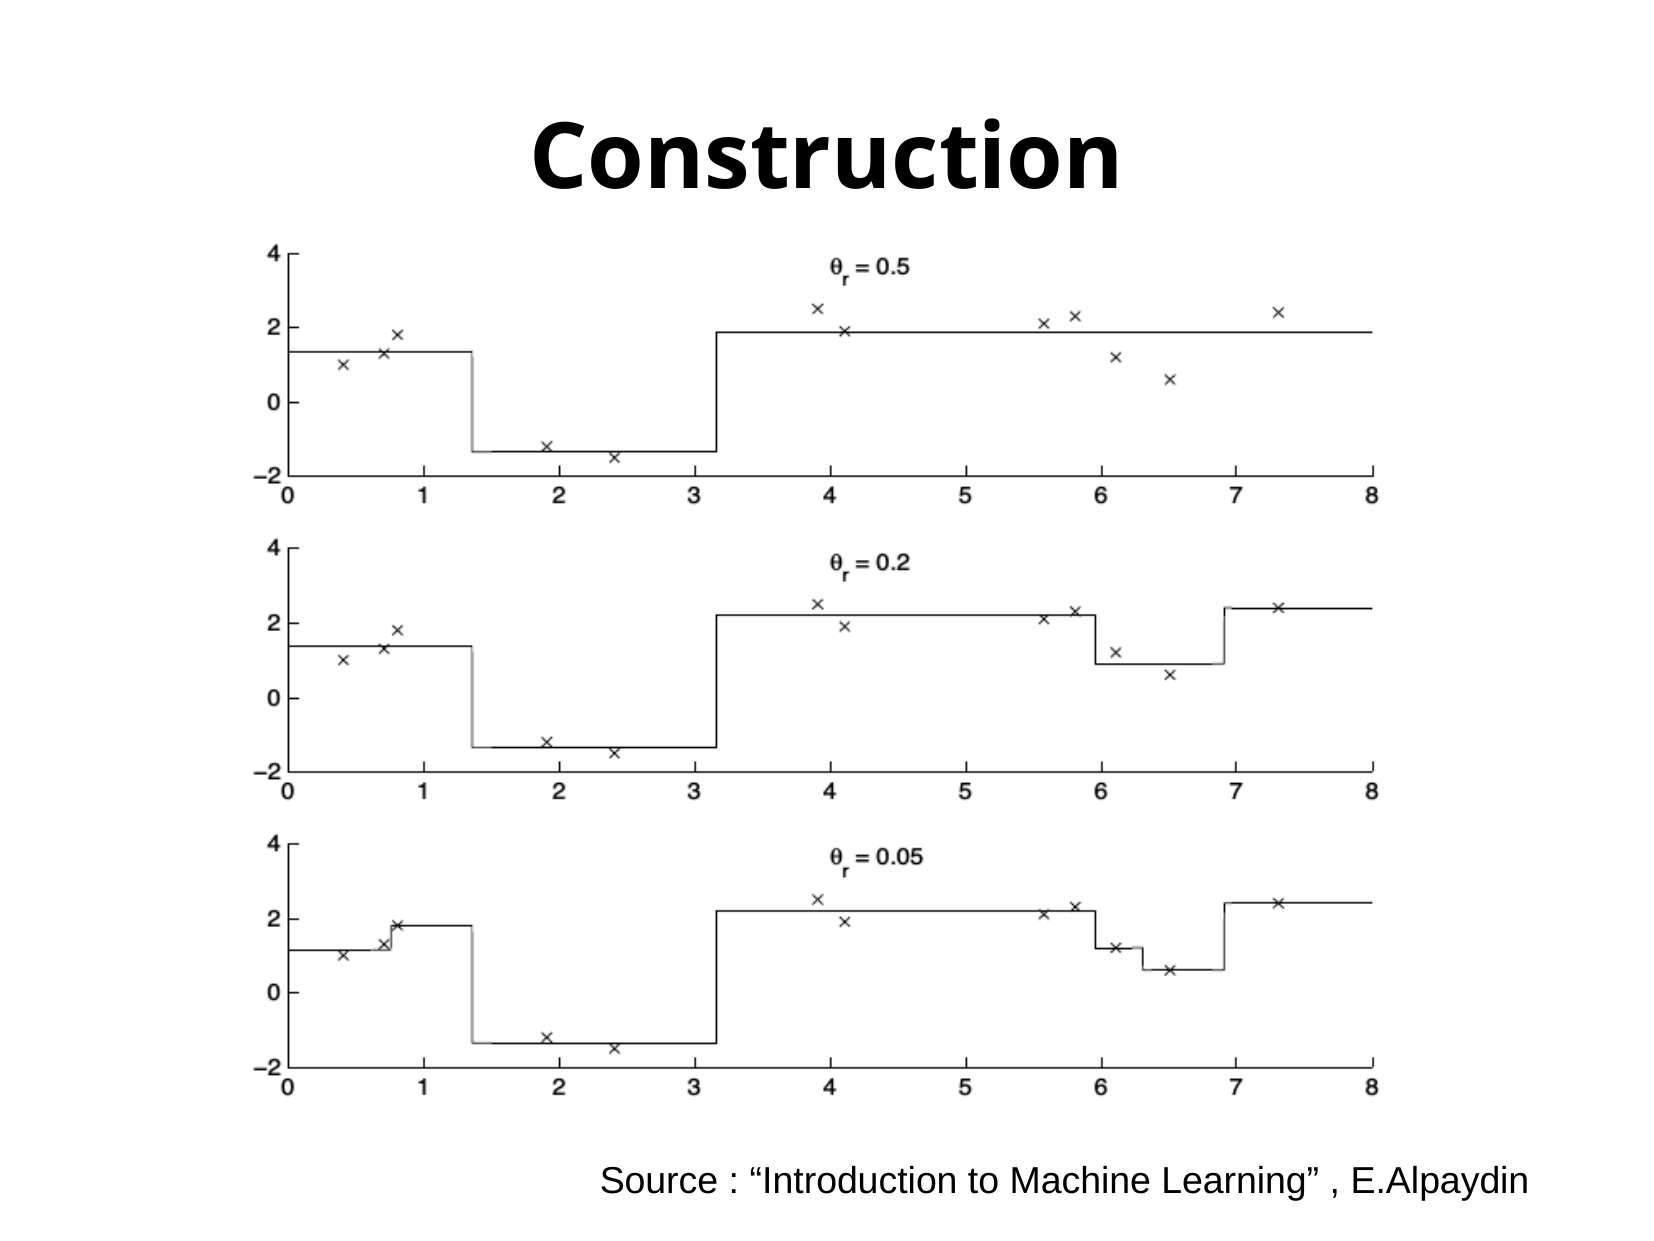

# Construction
Source : “Introduction to Machine Learning” , E.Alpaydin